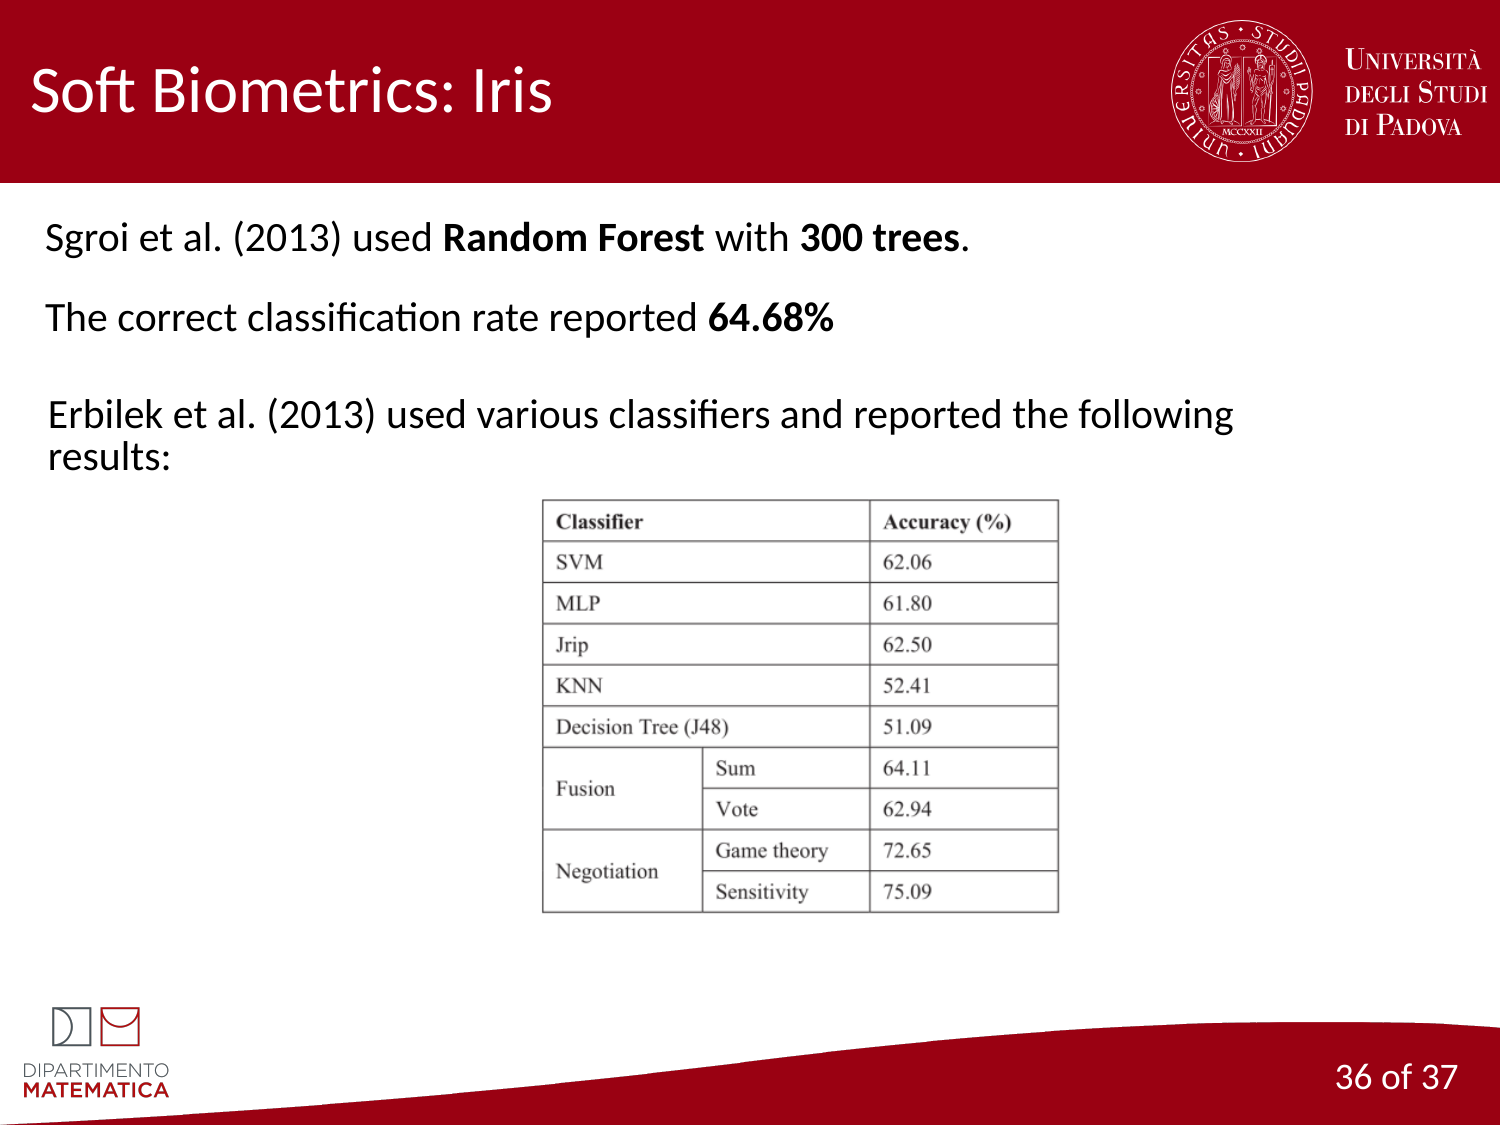

# Soft Biometrics: Iris
Sgroi et al. (2013) used Random Forest with 300 trees.
The correct classification rate reported 64.68%
Erbilek et al. (2013) used various classifiers and reported the following results:
36 of 37